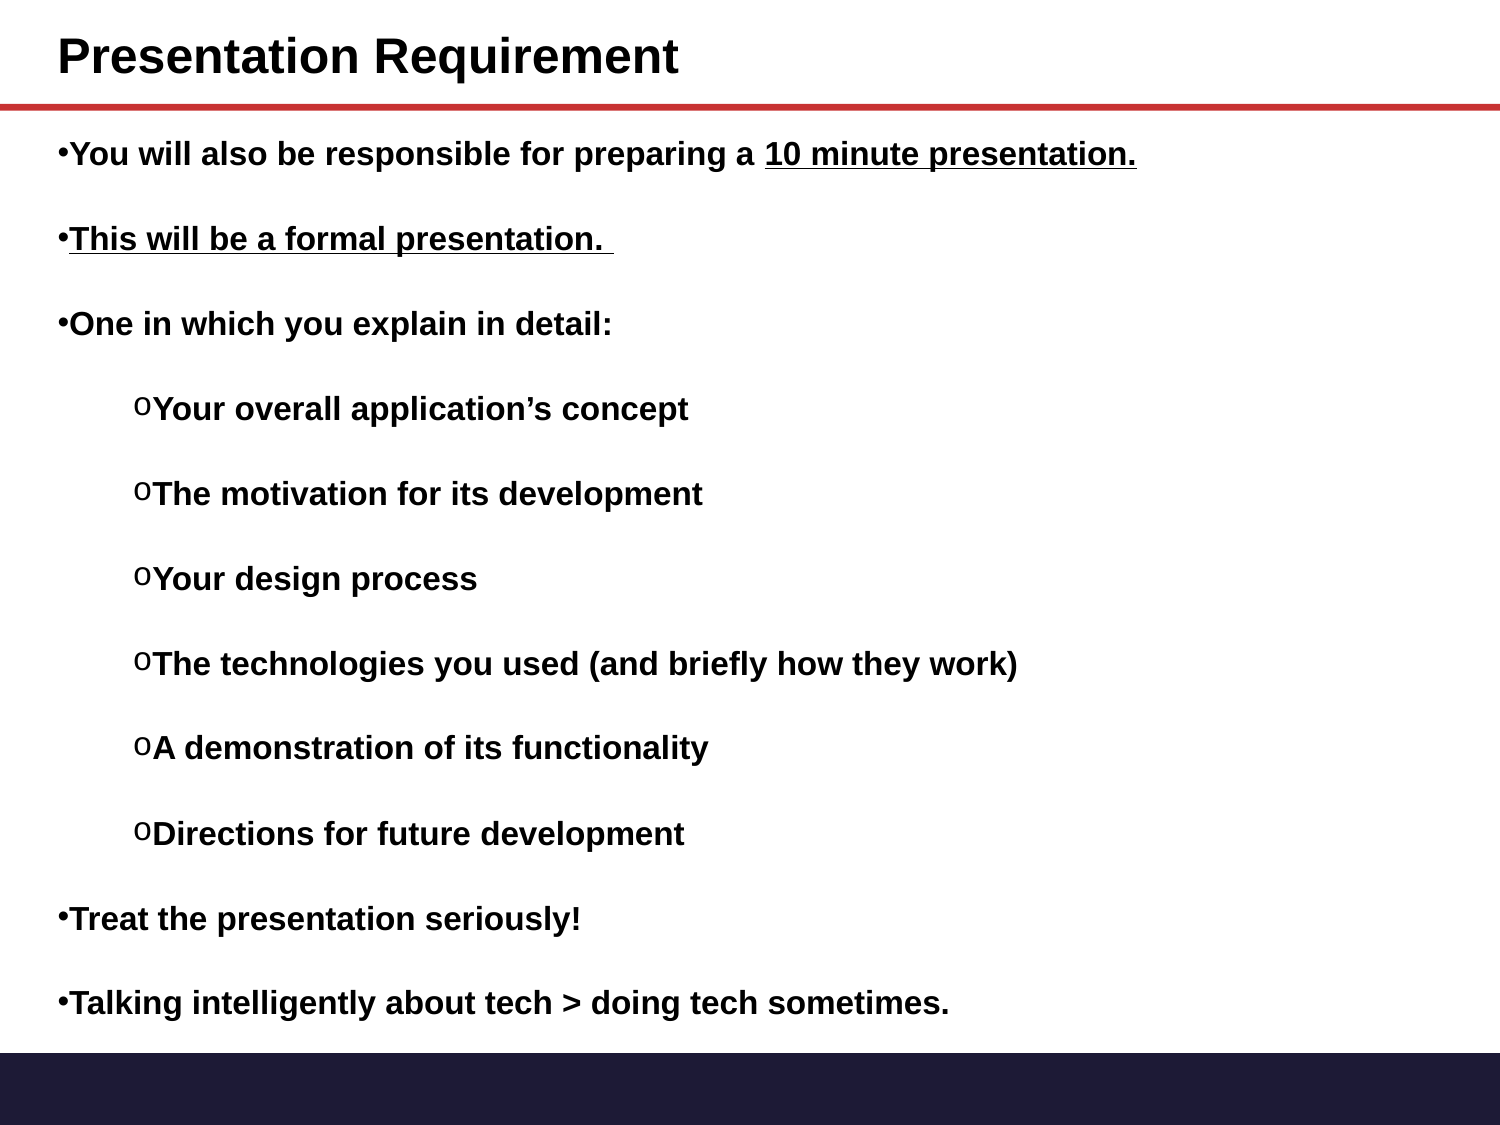

Presentation Requirement
You will also be responsible for preparing a 10 minute presentation.
This will be a formal presentation.
One in which you explain in detail:
Your overall application’s concept
The motivation for its development
Your design process
The technologies you used (and briefly how they work)
A demonstration of its functionality
Directions for future development
Treat the presentation seriously!
Talking intelligently about tech > doing tech sometimes.